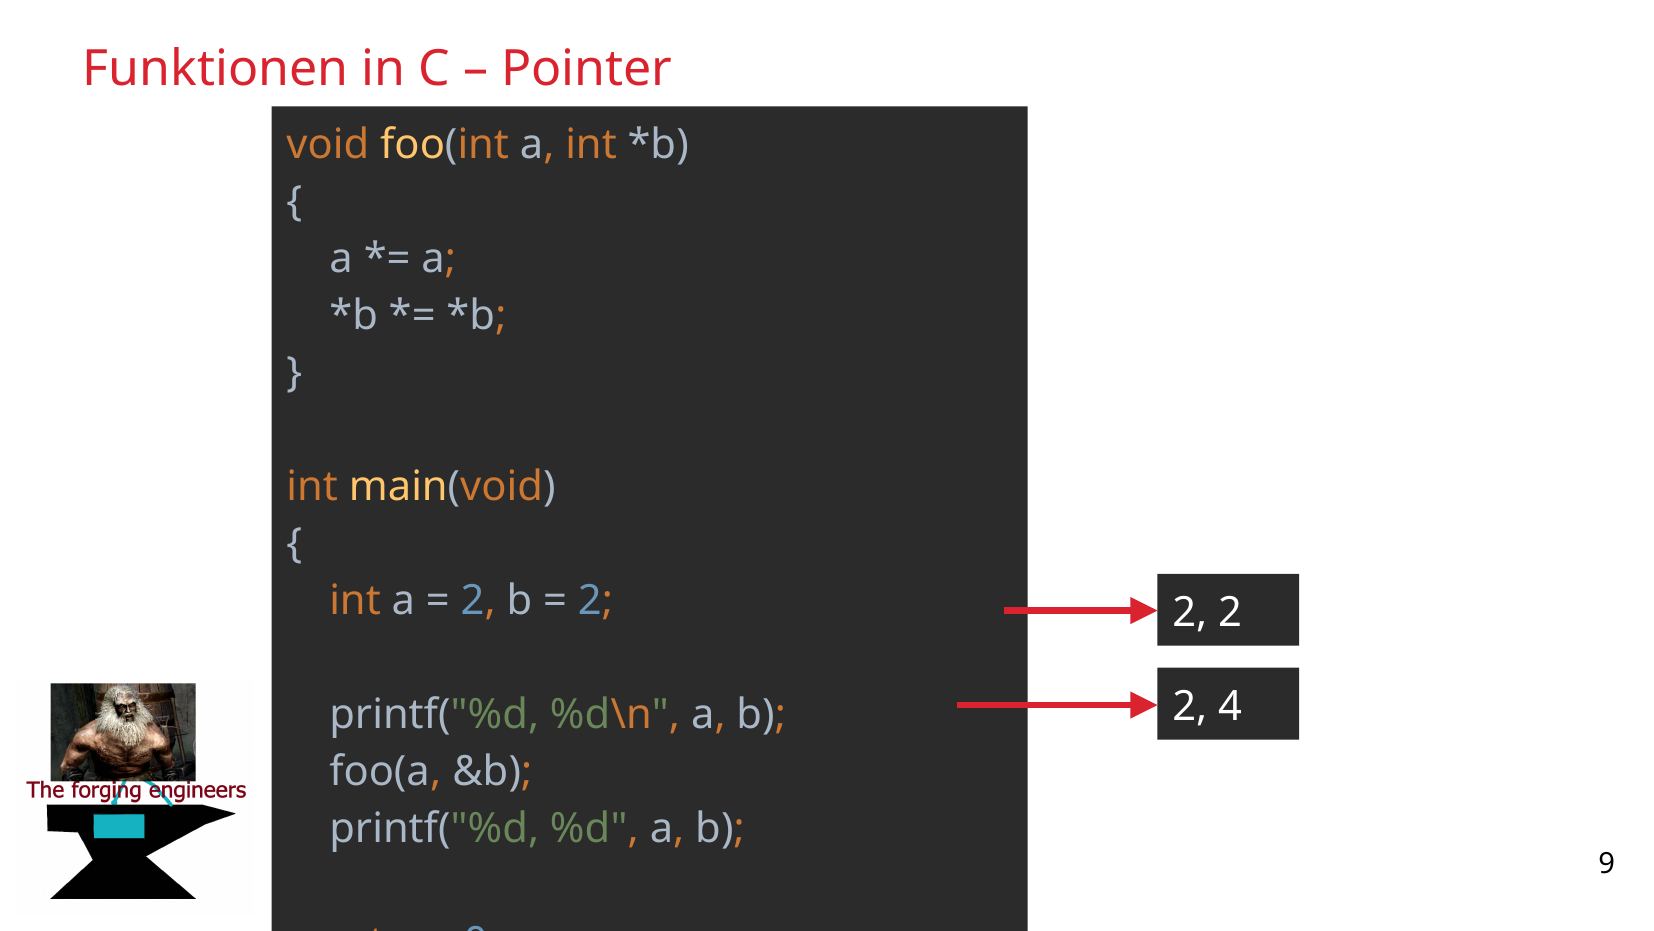

# Funktionen in C – Pointer
void foo(int a, int *b)
{
 a *= a;
 *b *= *b;
}
int main(void)
{
 int a = 2, b = 2;
 printf("%d, %d\n", a, b);
 foo(a, &b);
 printf("%d, %d", a, b);
 return 0;
}
2, 2
2, 4